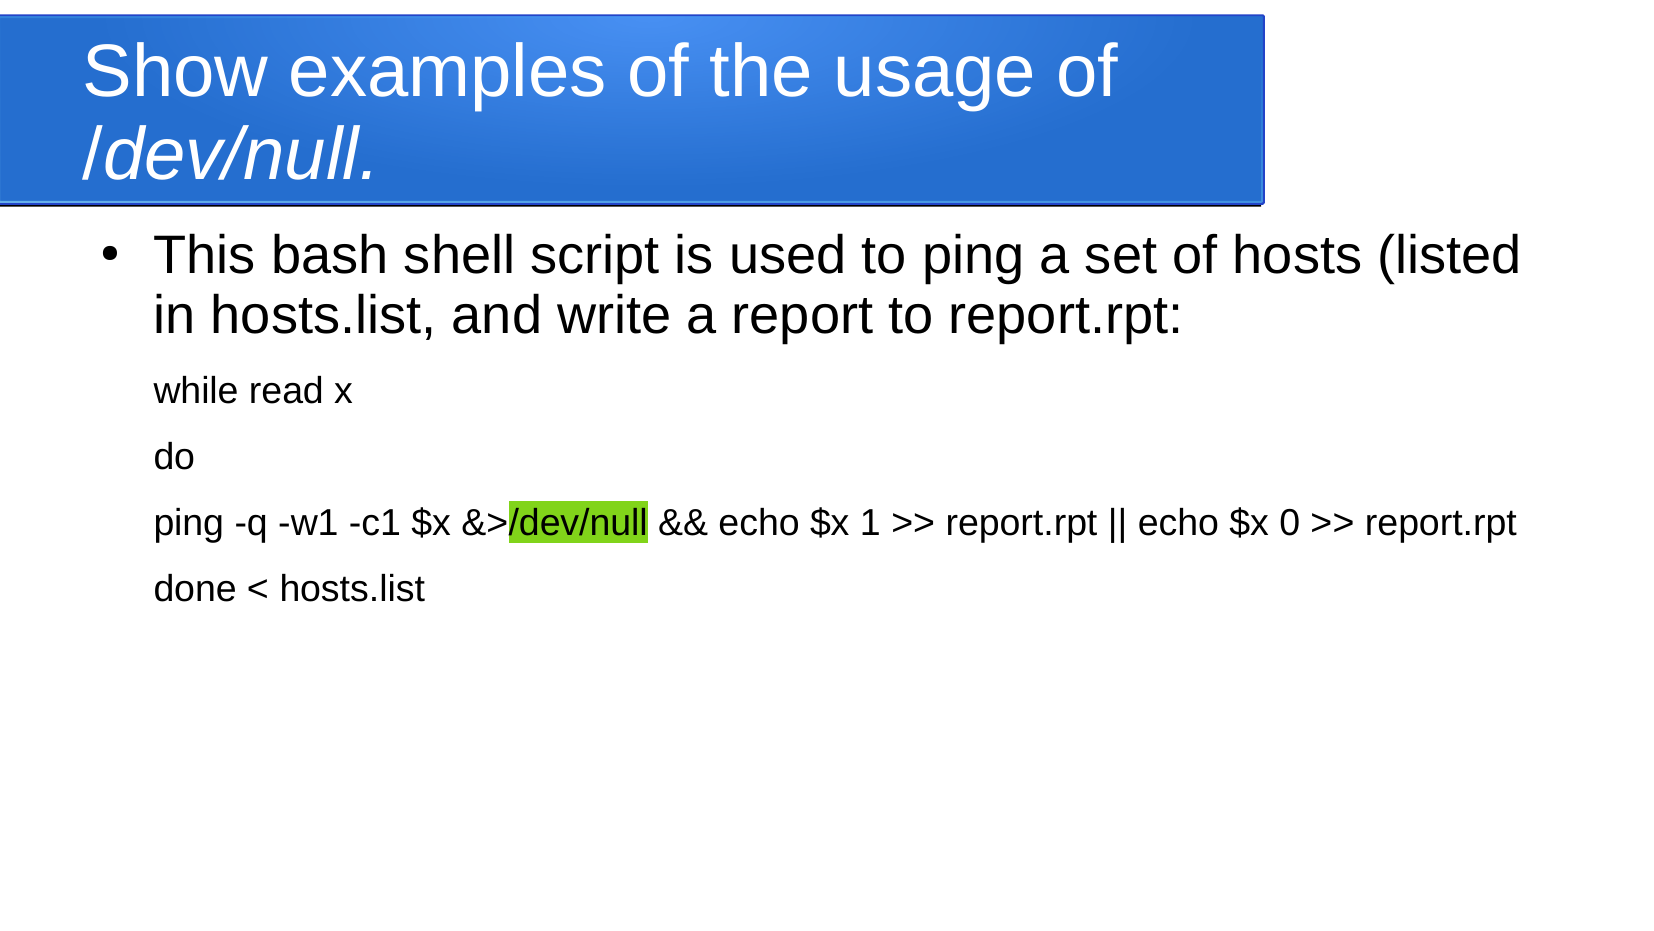

# Show examples of the usage of /dev/null.
This bash shell script is used to ping a set of hosts (listed in hosts.list, and write a report to report.rpt:
while read x
do
ping -q -w1 -c1 $x &>/dev/null && echo $x 1 >> report.rpt || echo $x 0 >> report.rpt
done < hosts.list